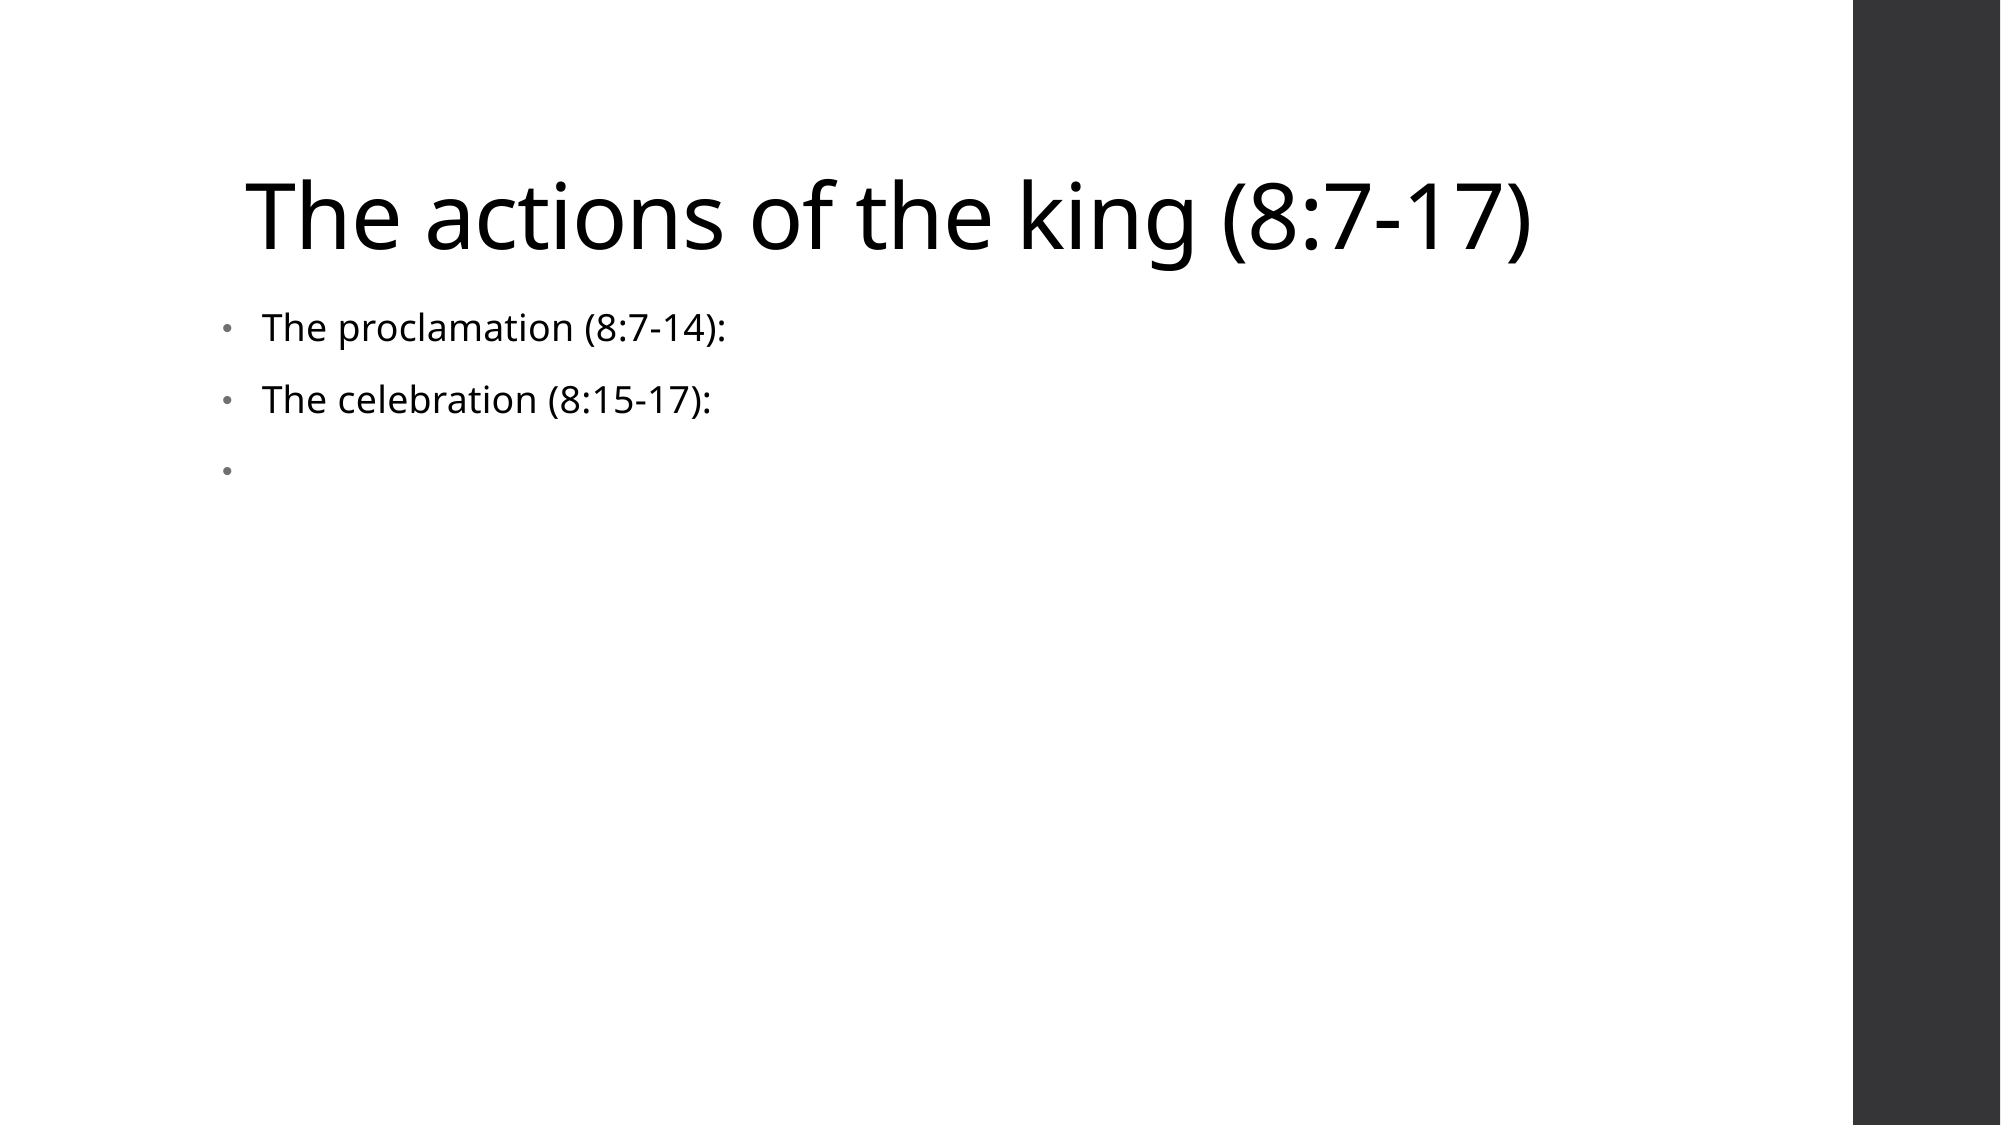

# The actions of the king (8:7-17)
 The proclamation (8:7-14):
 The celebration (8:15-17):